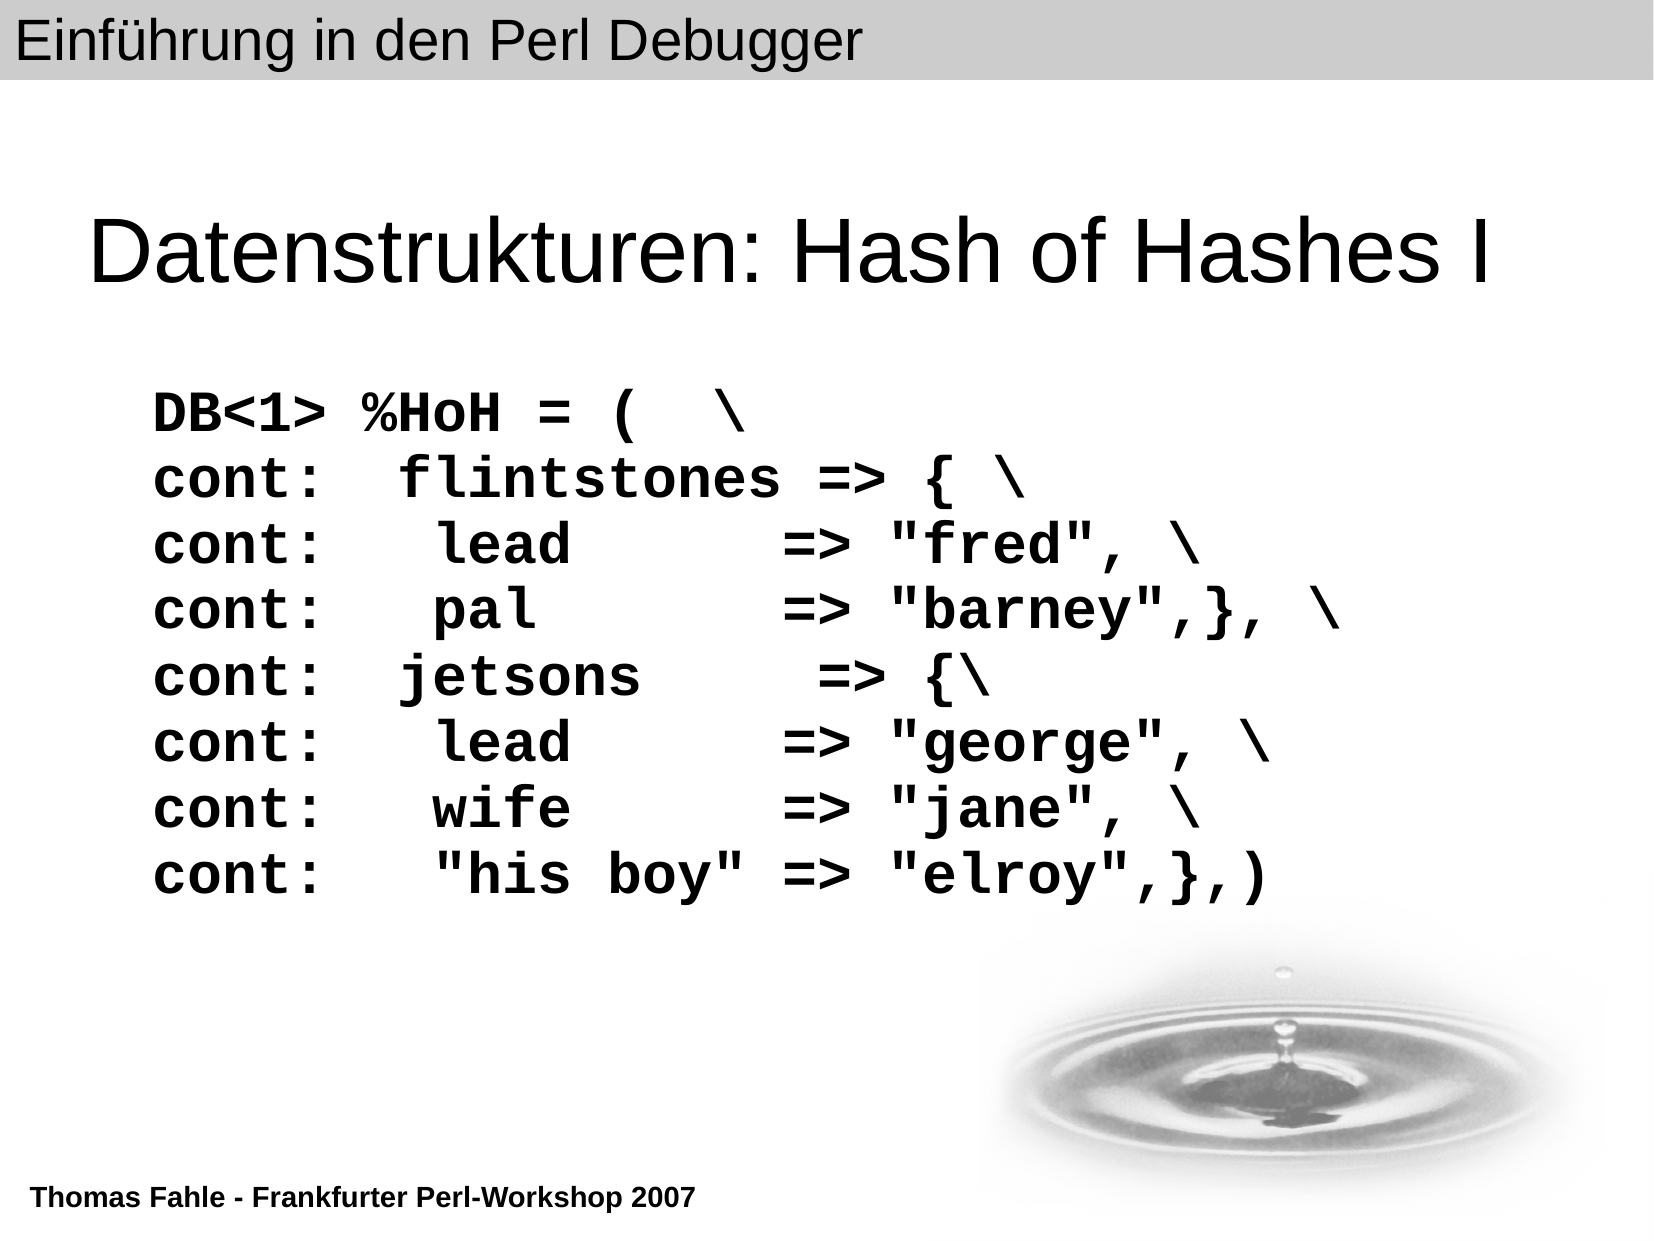

# Datenstrukturen: Hash of Hashes I
 DB<1> %HoH = ( \
 cont: flintstones => { \
 cont: lead => "fred", \
 cont: pal => "barney",}, \
 cont: jetsons => {\
 cont: lead => "george", \
 cont: wife => "jane", \
 cont: "his boy" => "elroy",},)